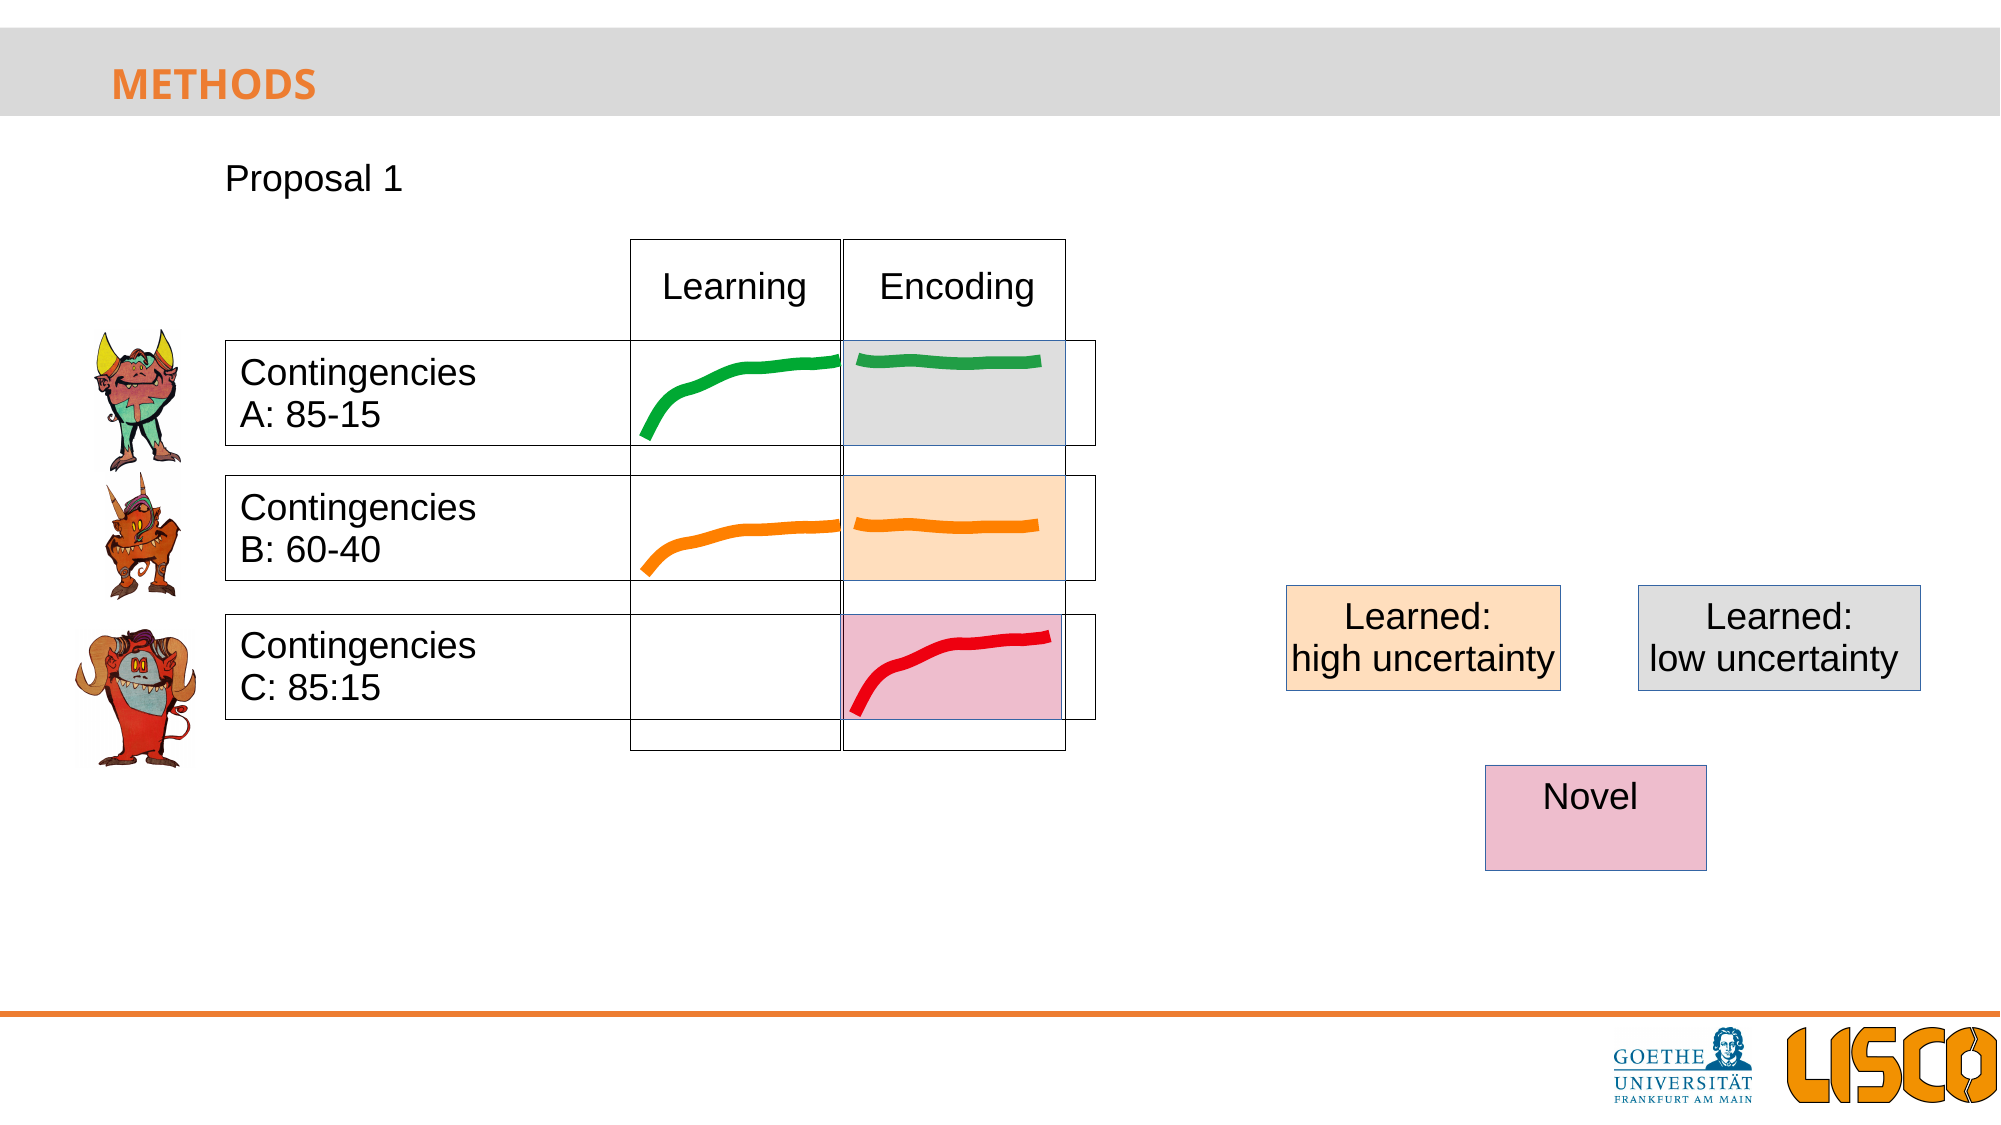

METHODS
Proposal 1
Learning
Encoding
Contingencies
A: 85-15
Contingencies
B: 60-40
Learned:
high uncertainty
Learned:
low uncertainty
Contingencies
C: 85:15
Novel